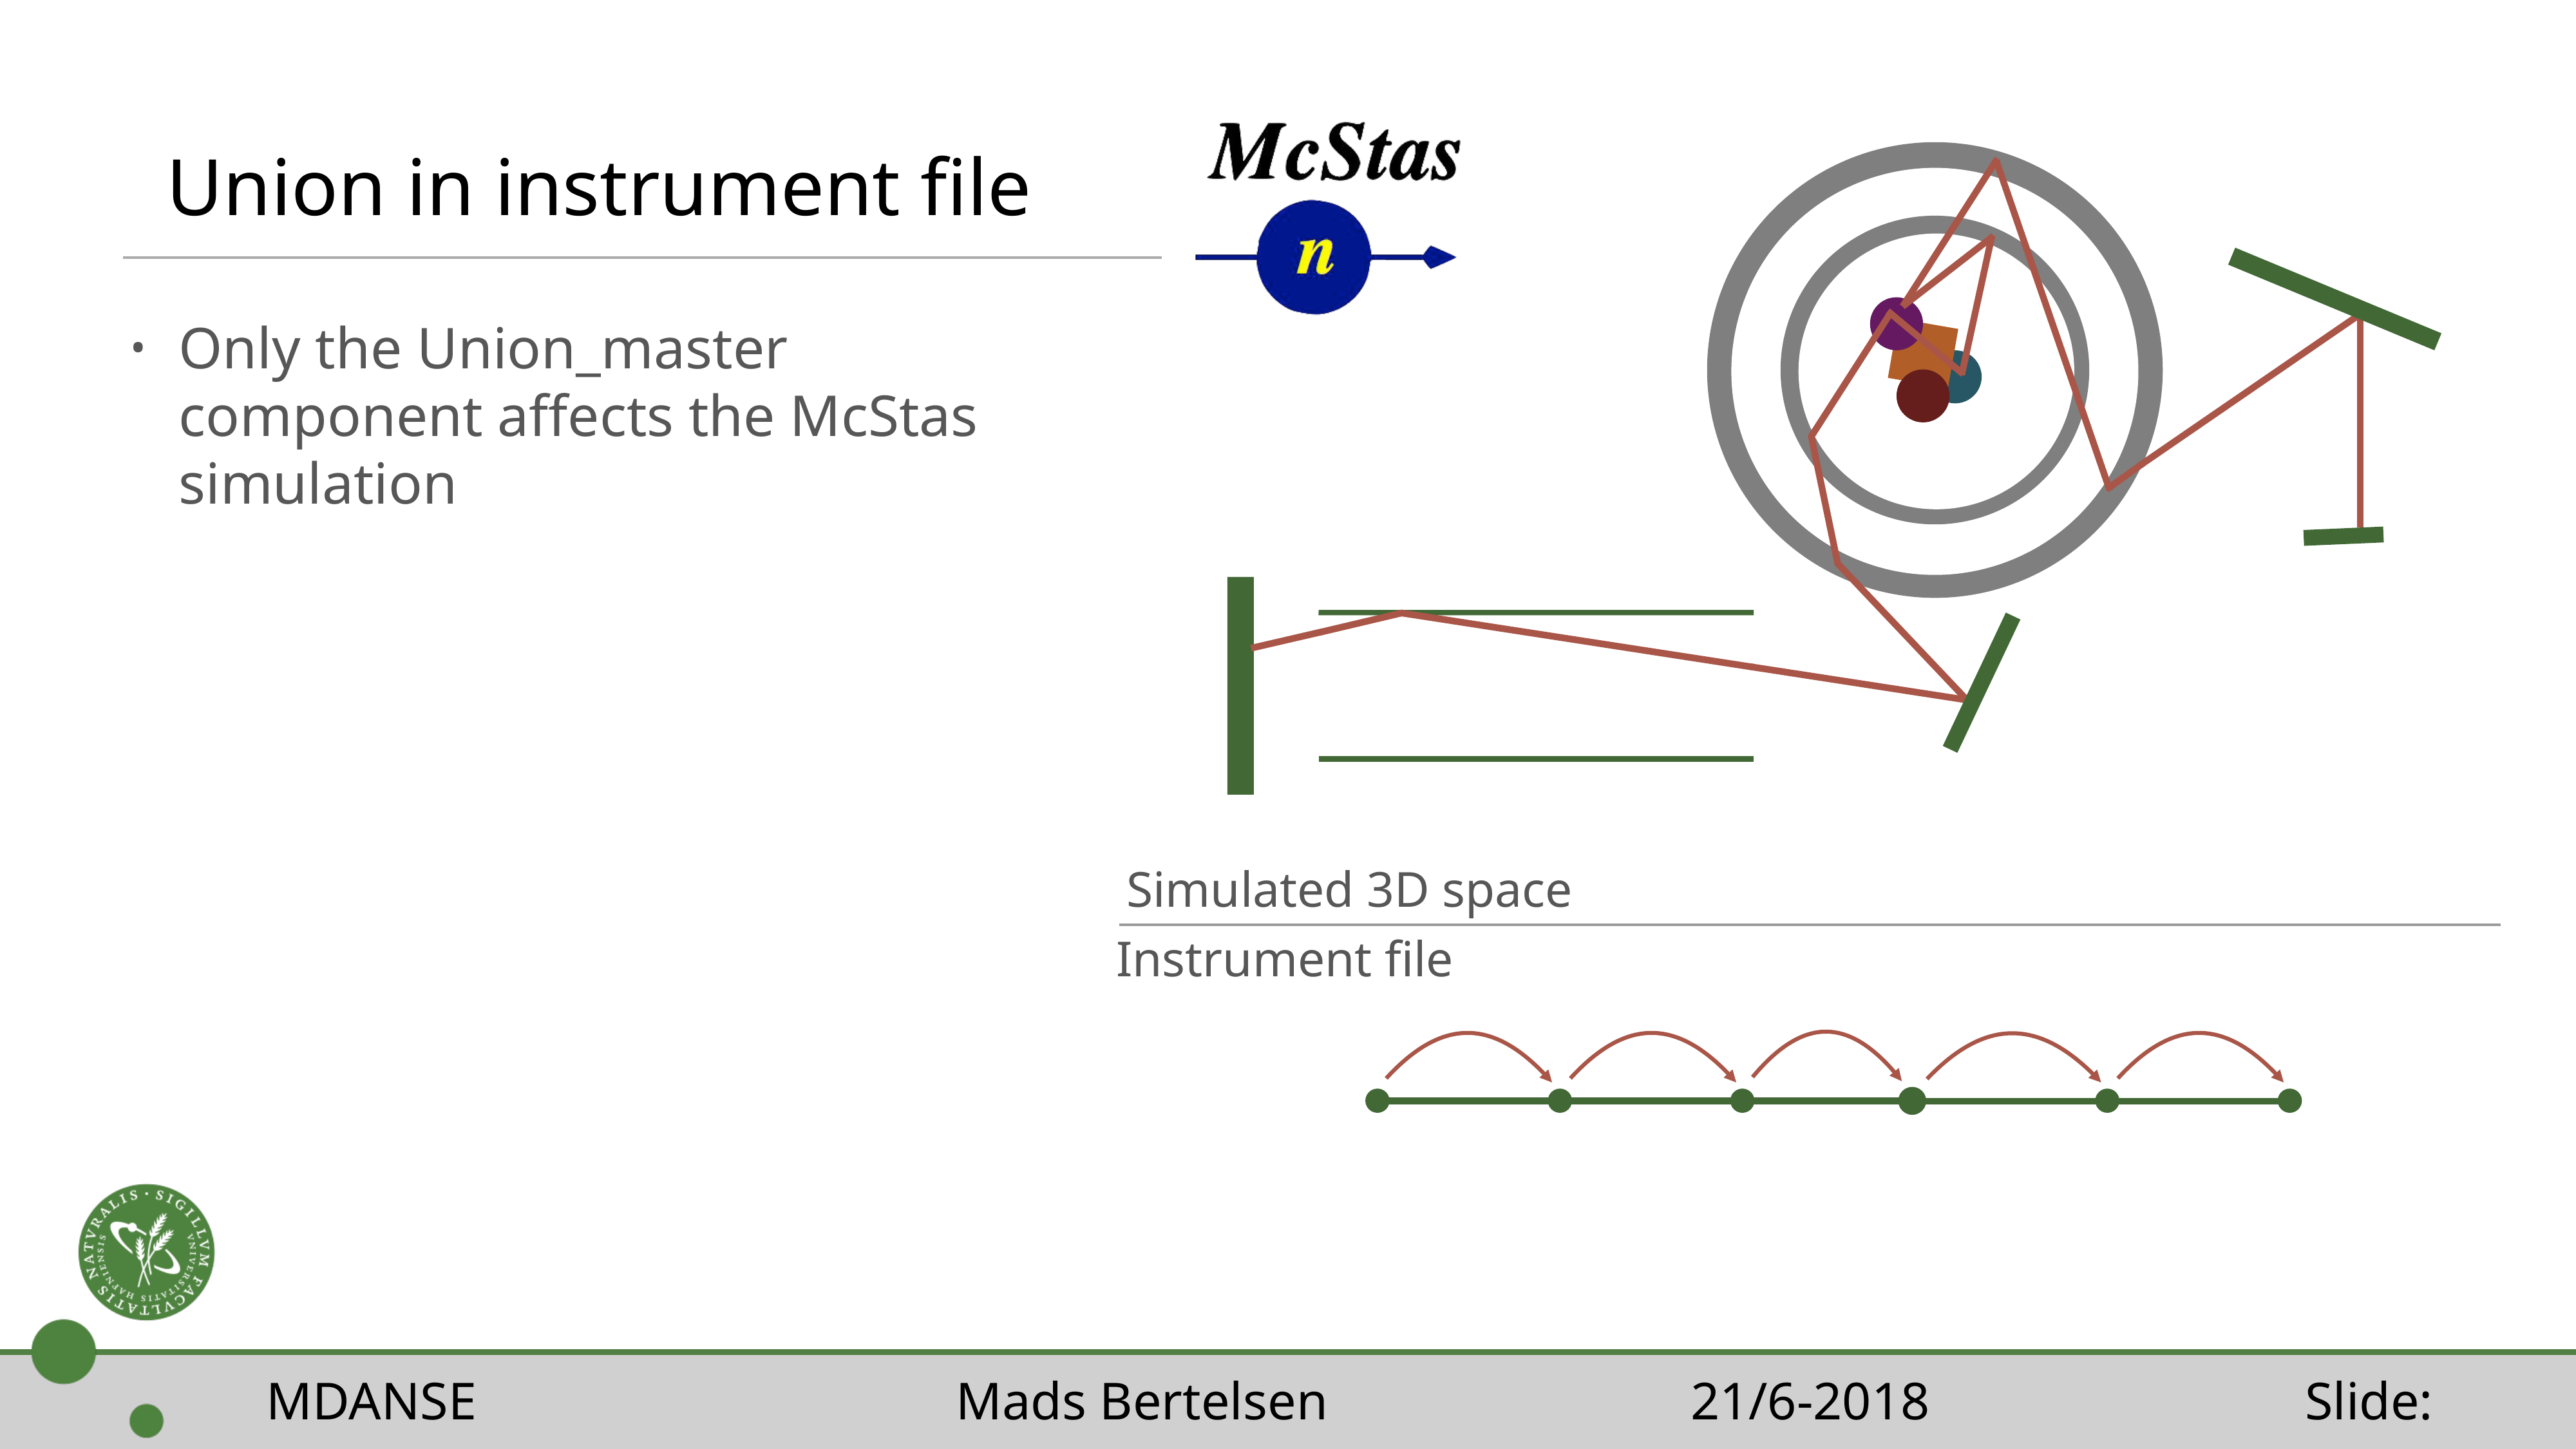

# Union in instrument file
Only the Union_master component affects the McStas simulation
Simulated 3D space
Instrument file